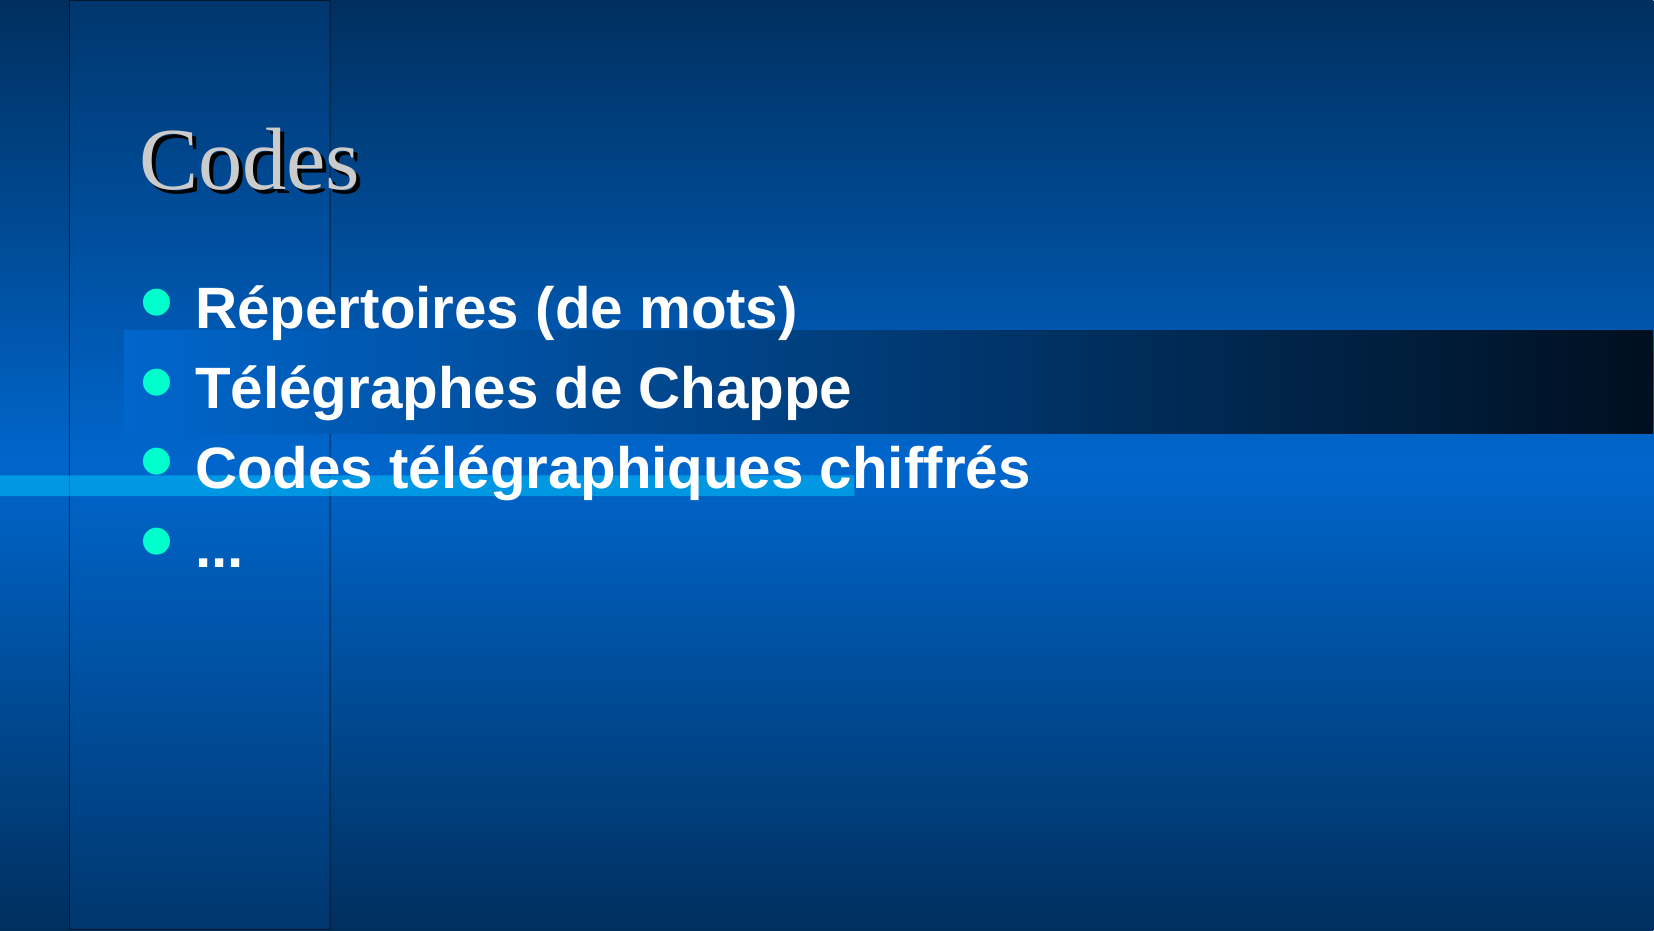

# Codes
Répertoires (de mots)
Télégraphes de Chappe
Codes télégraphiques chiffrés
...